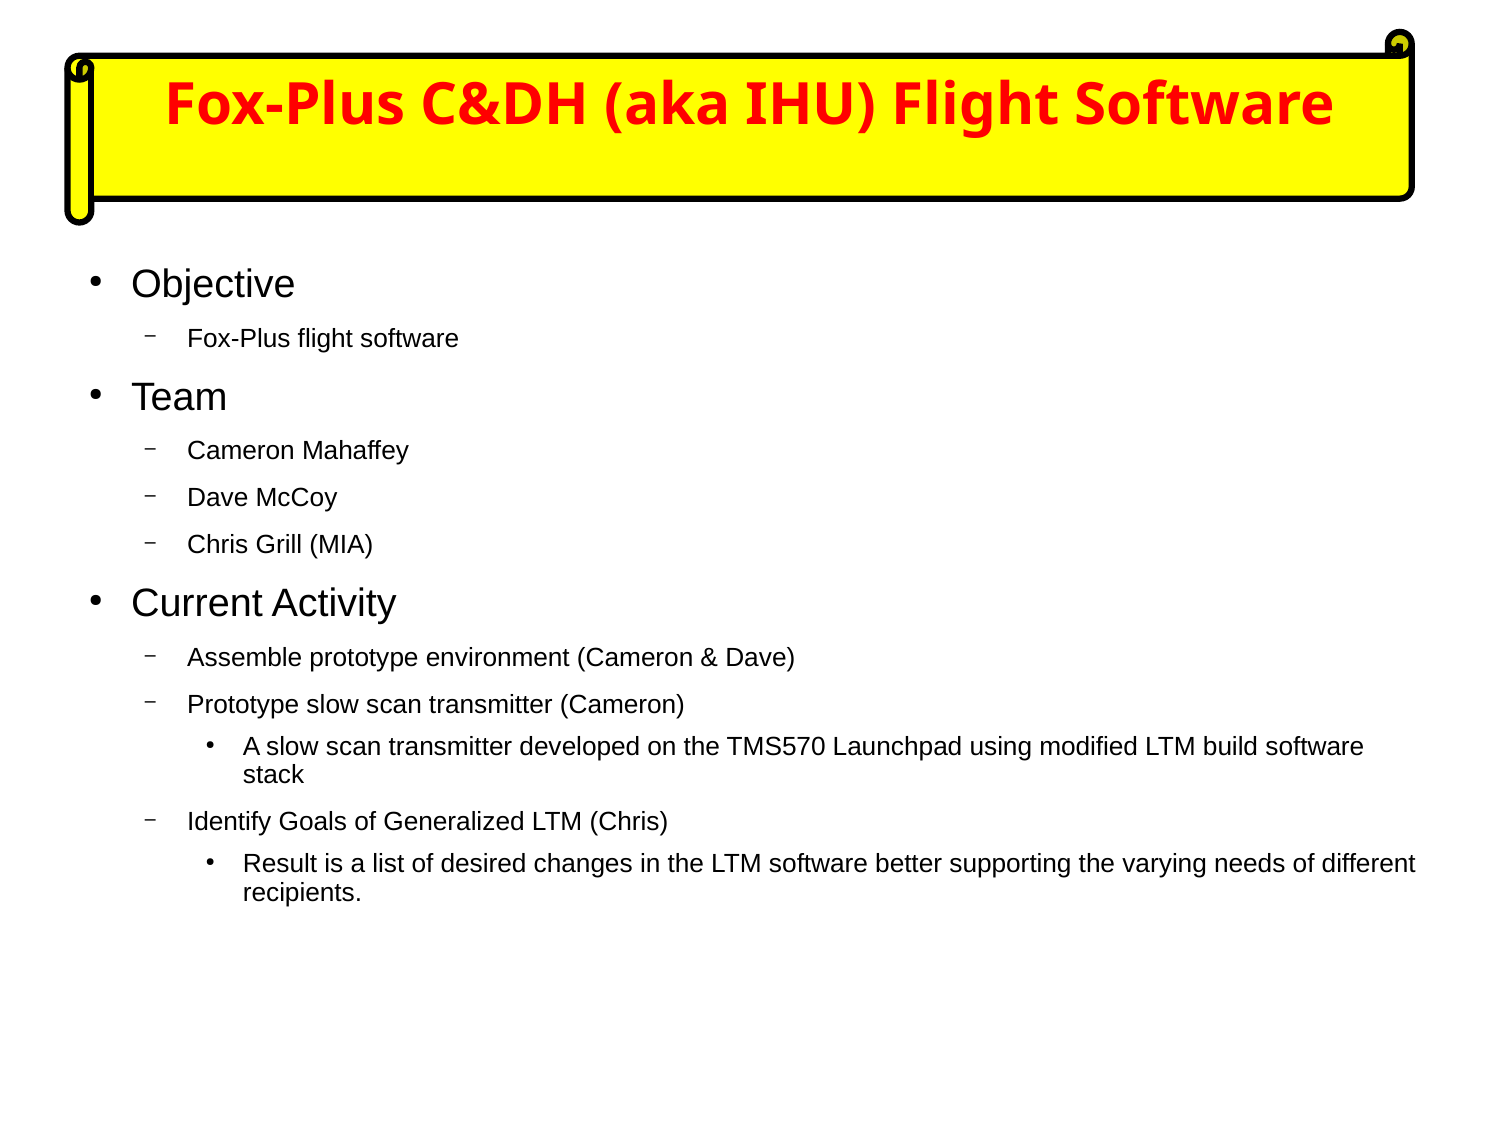

Fox-Plus C&DH (aka IHU) Flight Software
# Objective
Fox-Plus flight software
Team
Cameron Mahaffey
Dave McCoy
Chris Grill (MIA)
Current Activity
Assemble prototype environment (Cameron & Dave)
Prototype slow scan transmitter (Cameron)
A slow scan transmitter developed on the TMS570 Launchpad using modified LTM build software stack
Identify Goals of Generalized LTM (Chris)
Result is a list of desired changes in the LTM software better supporting the varying needs of different recipients.